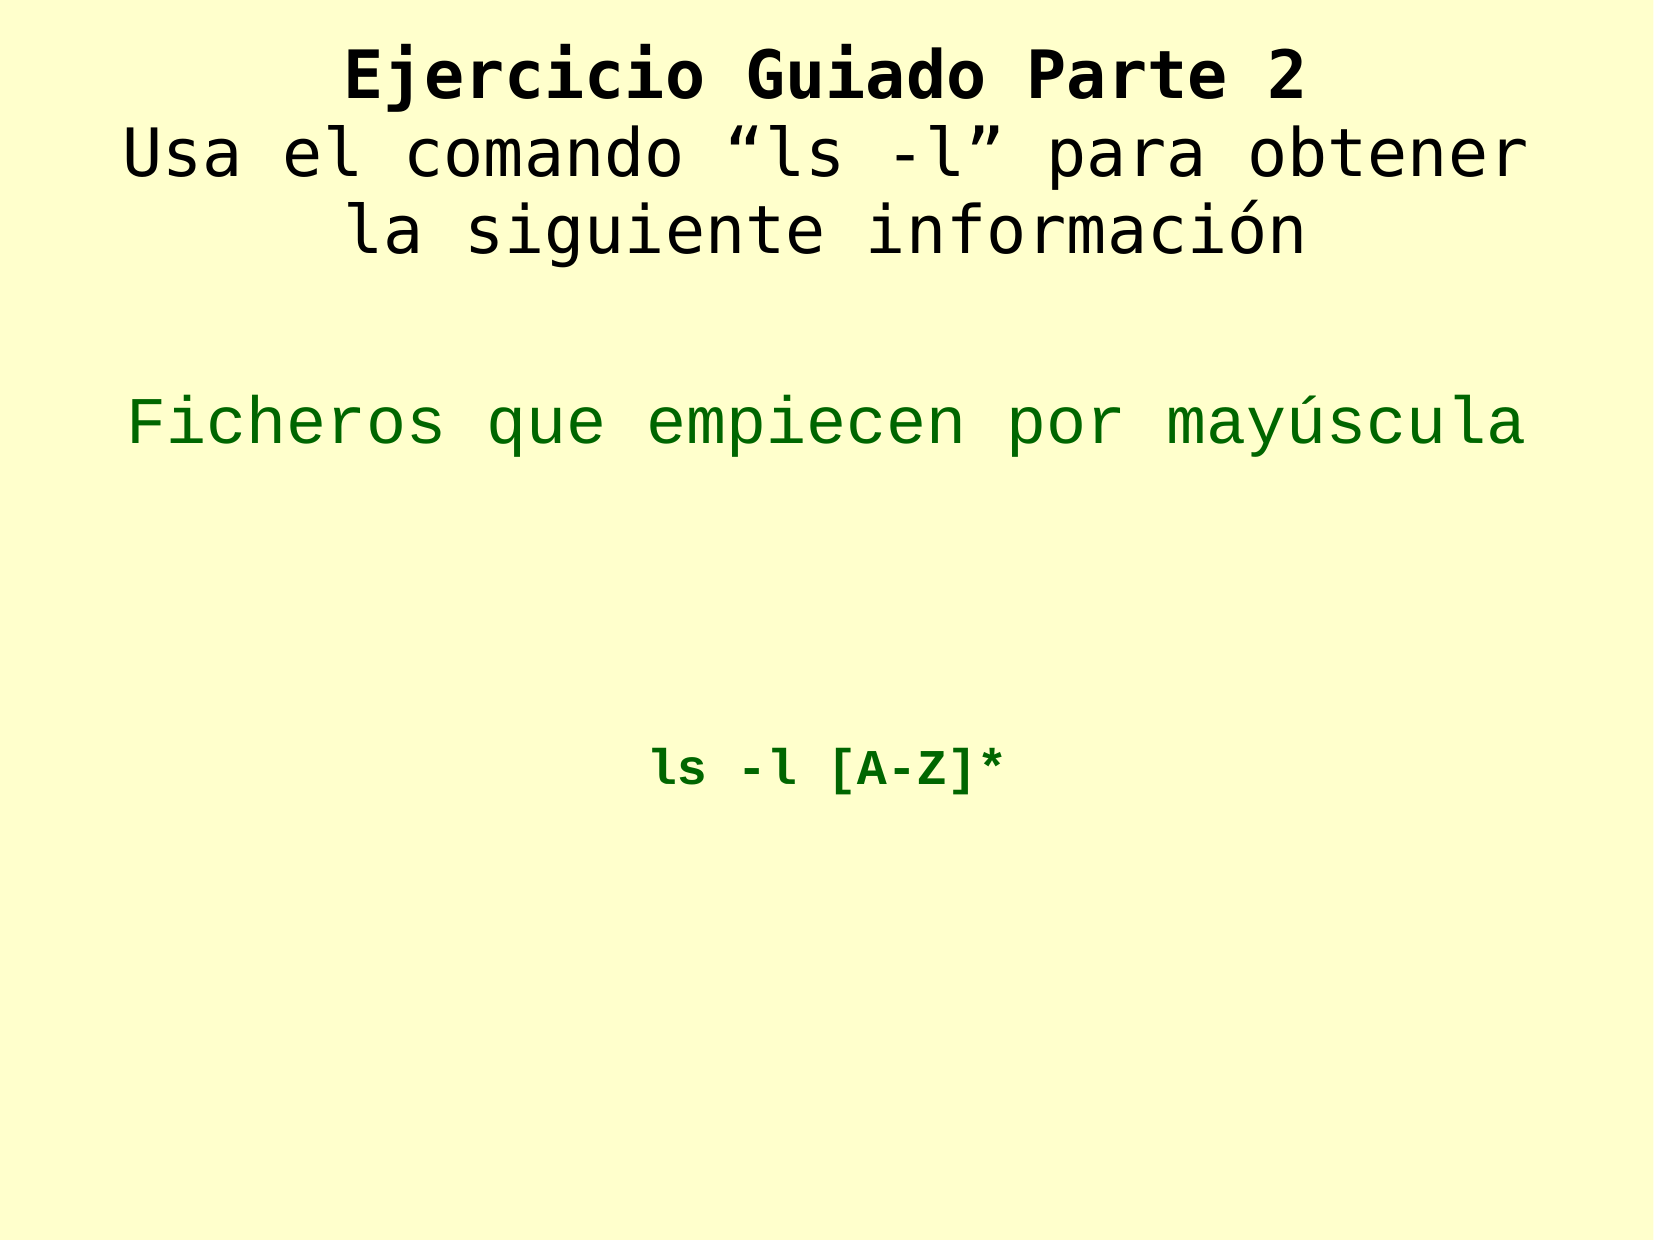

# Ejercicio Guiado Parte 2 Usa el comando “ls -l” para obtener la siguiente información
Ficheros que empiecen por mayúscula
ls -l [A-Z]*